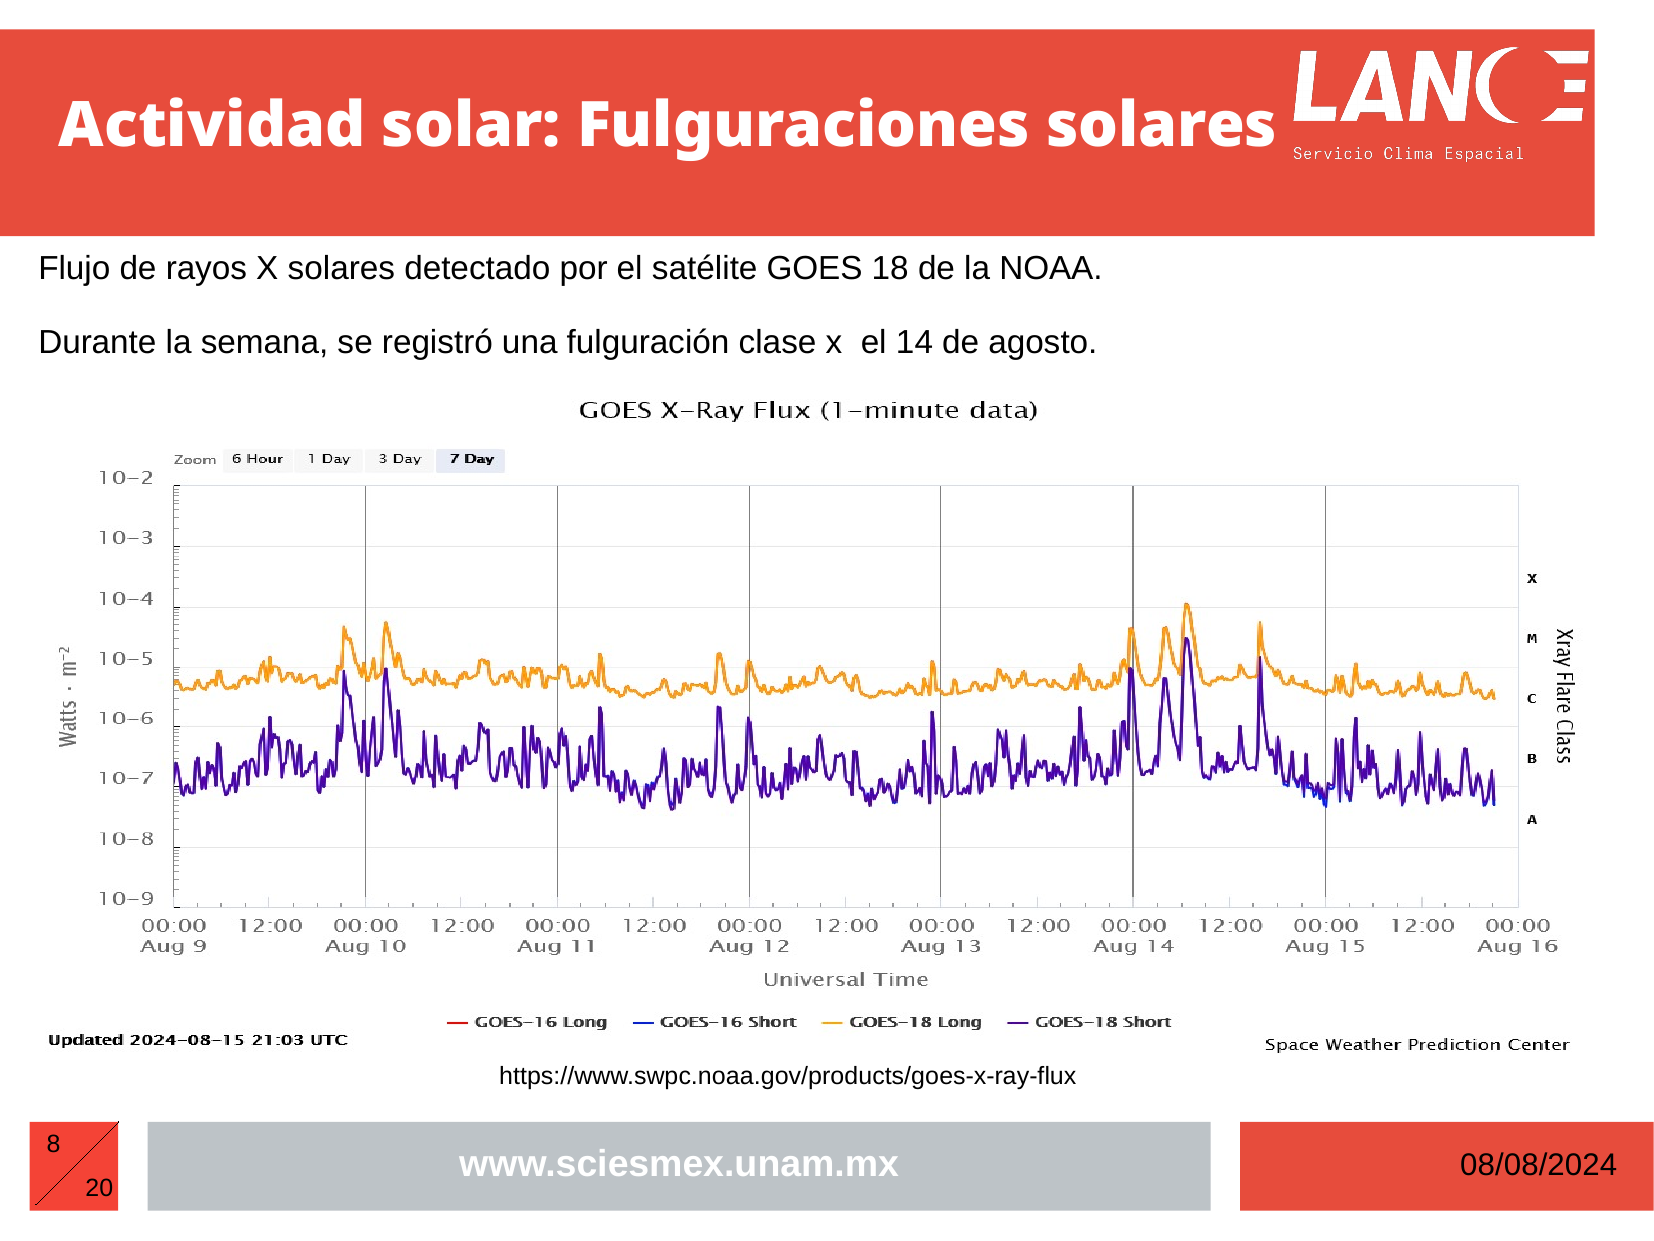

# Actividad solar: Fulguraciones solares
Flujo de rayos X solares detectado por el satélite GOES 18 de la NOAA.
Durante la semana, se registró una fulguración clase x el 14 de agosto.
https://www.swpc.noaa.gov/products/goes-x-ray-flux
www.sciesmex.unam.mx
08/08/2024
20